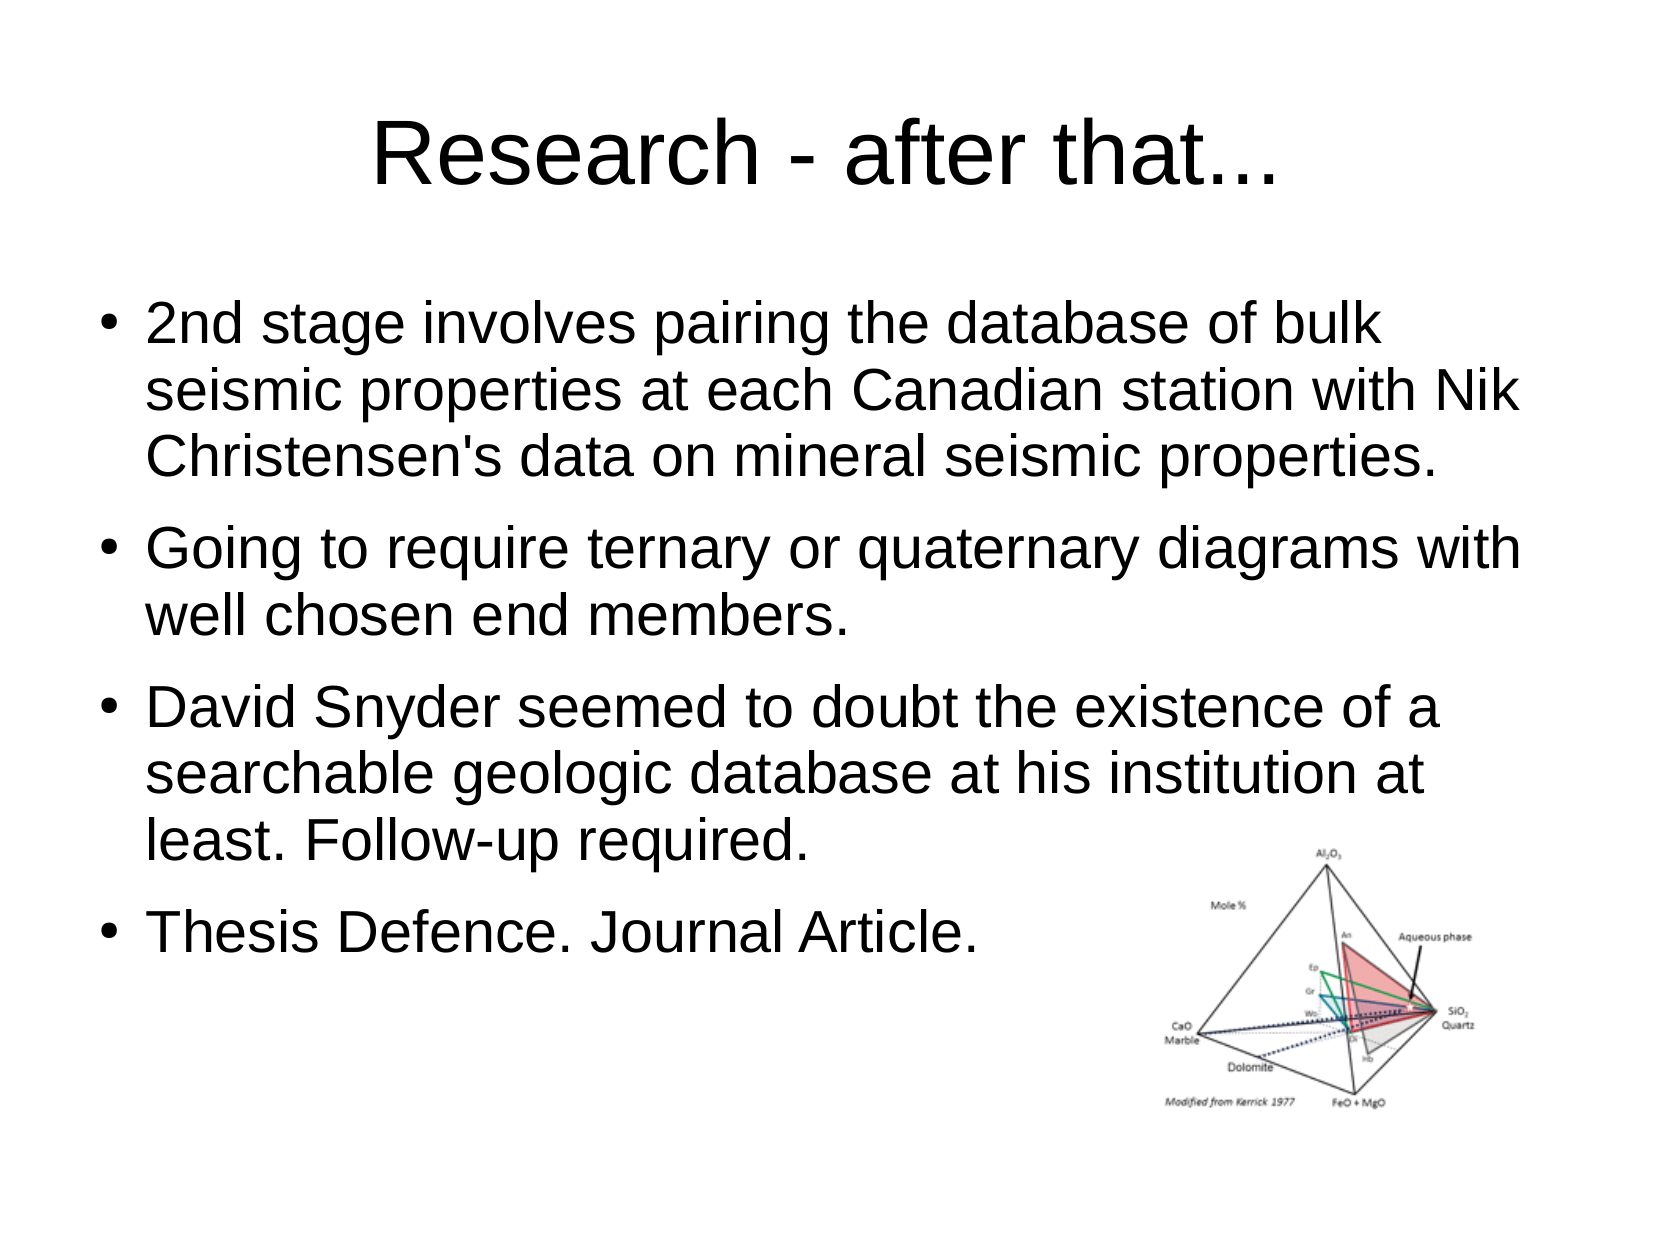

# Research - after that...
2nd stage involves pairing the database of bulk seismic properties at each Canadian station with Nik Christensen's data on mineral seismic properties.
Going to require ternary or quaternary diagrams with well chosen end members.
David Snyder seemed to doubt the existence of a searchable geologic database at his institution at least. Follow-up required.
Thesis Defence. Journal Article.